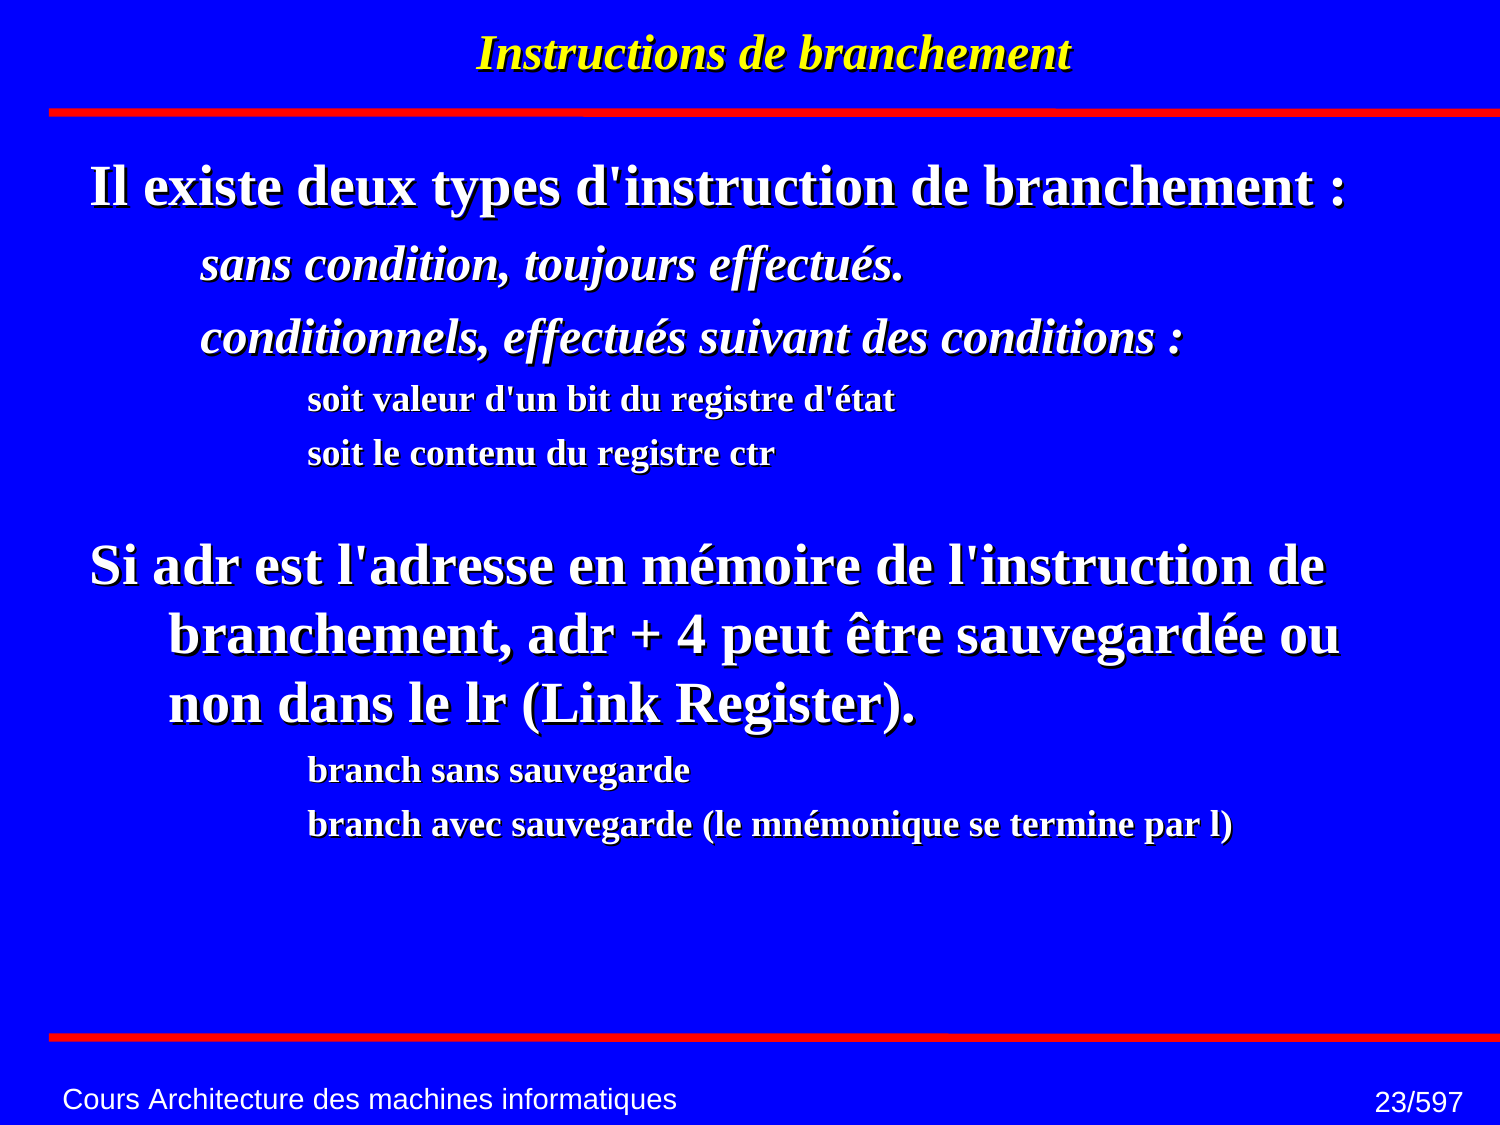

# Instructions de branchement
Il existe deux types d'instruction de branchement :
sans condition, toujours effectués.
conditionnels, effectués suivant des conditions :
soit valeur d'un bit du registre d'état
soit le contenu du registre ctr
Si adr est l'adresse en mémoire de l'instruction de branchement, adr + 4 peut être sauvegardée ou non dans le lr (Link Register).
branch sans sauvegarde
branch avec sauvegarde (le mnémonique se termine par l)